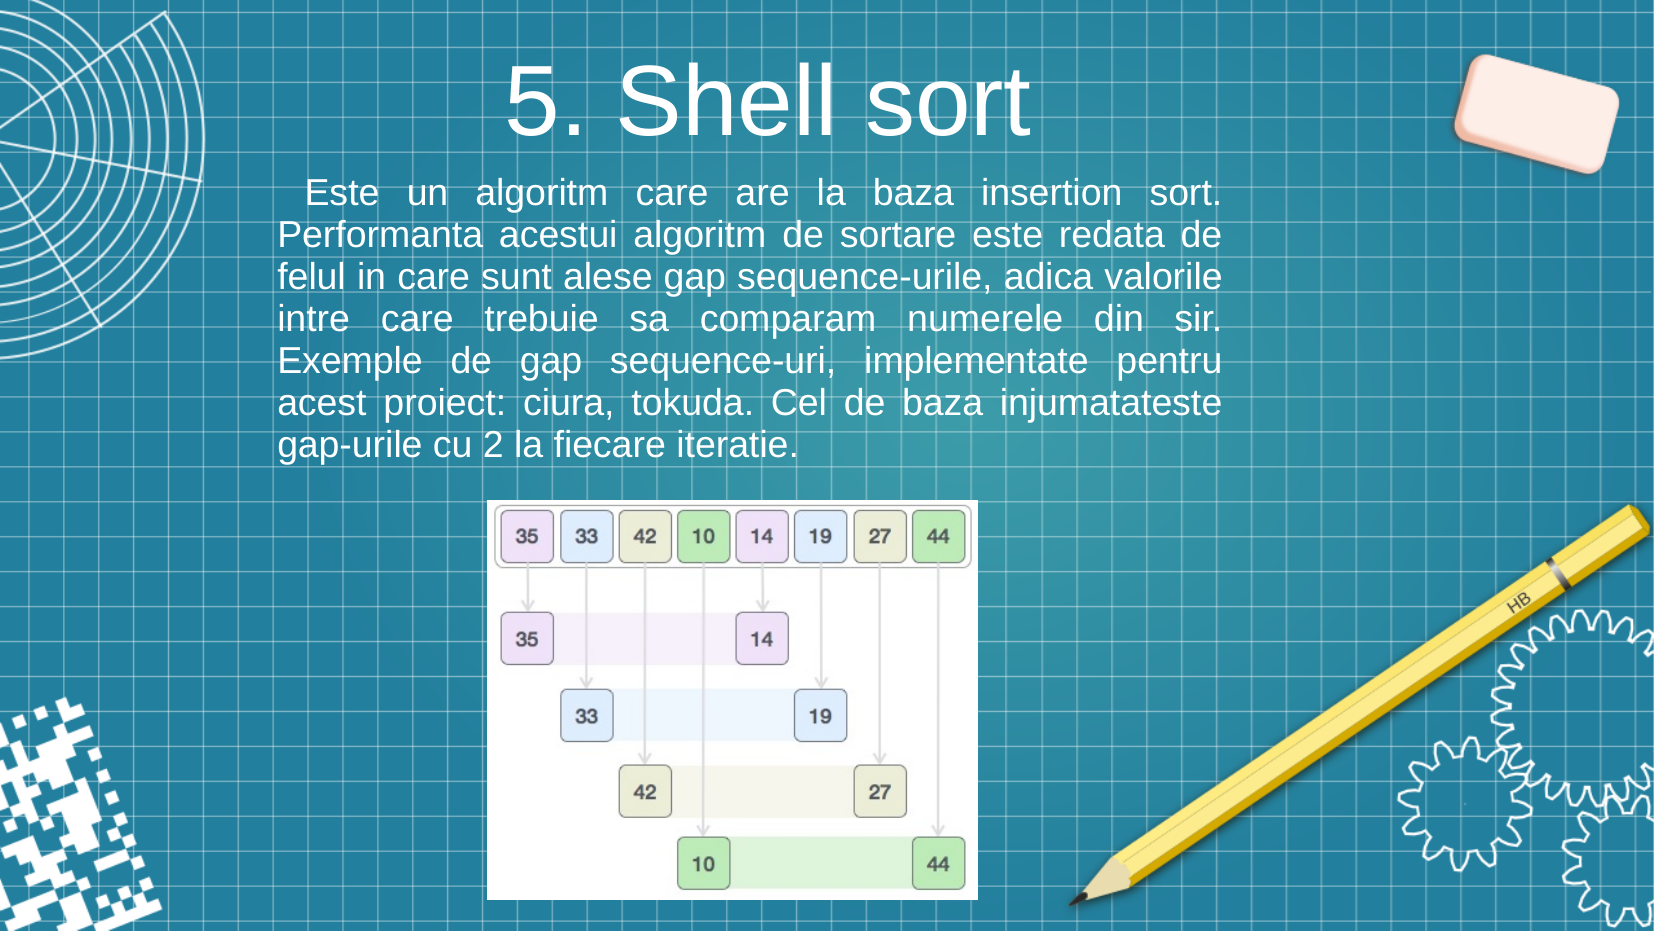

5. Shell sort
 Este un algoritm care are la baza insertion sort. Performanta acestui algoritm de sortare este redata de felul in care sunt alese gap sequence-urile, adica valorile intre care trebuie sa comparam numerele din sir. Exemple de gap sequence-uri, implementate pentru acest proiect: ciura, tokuda. Cel de baza injumatateste gap-urile cu 2 la fiecare iteratie.